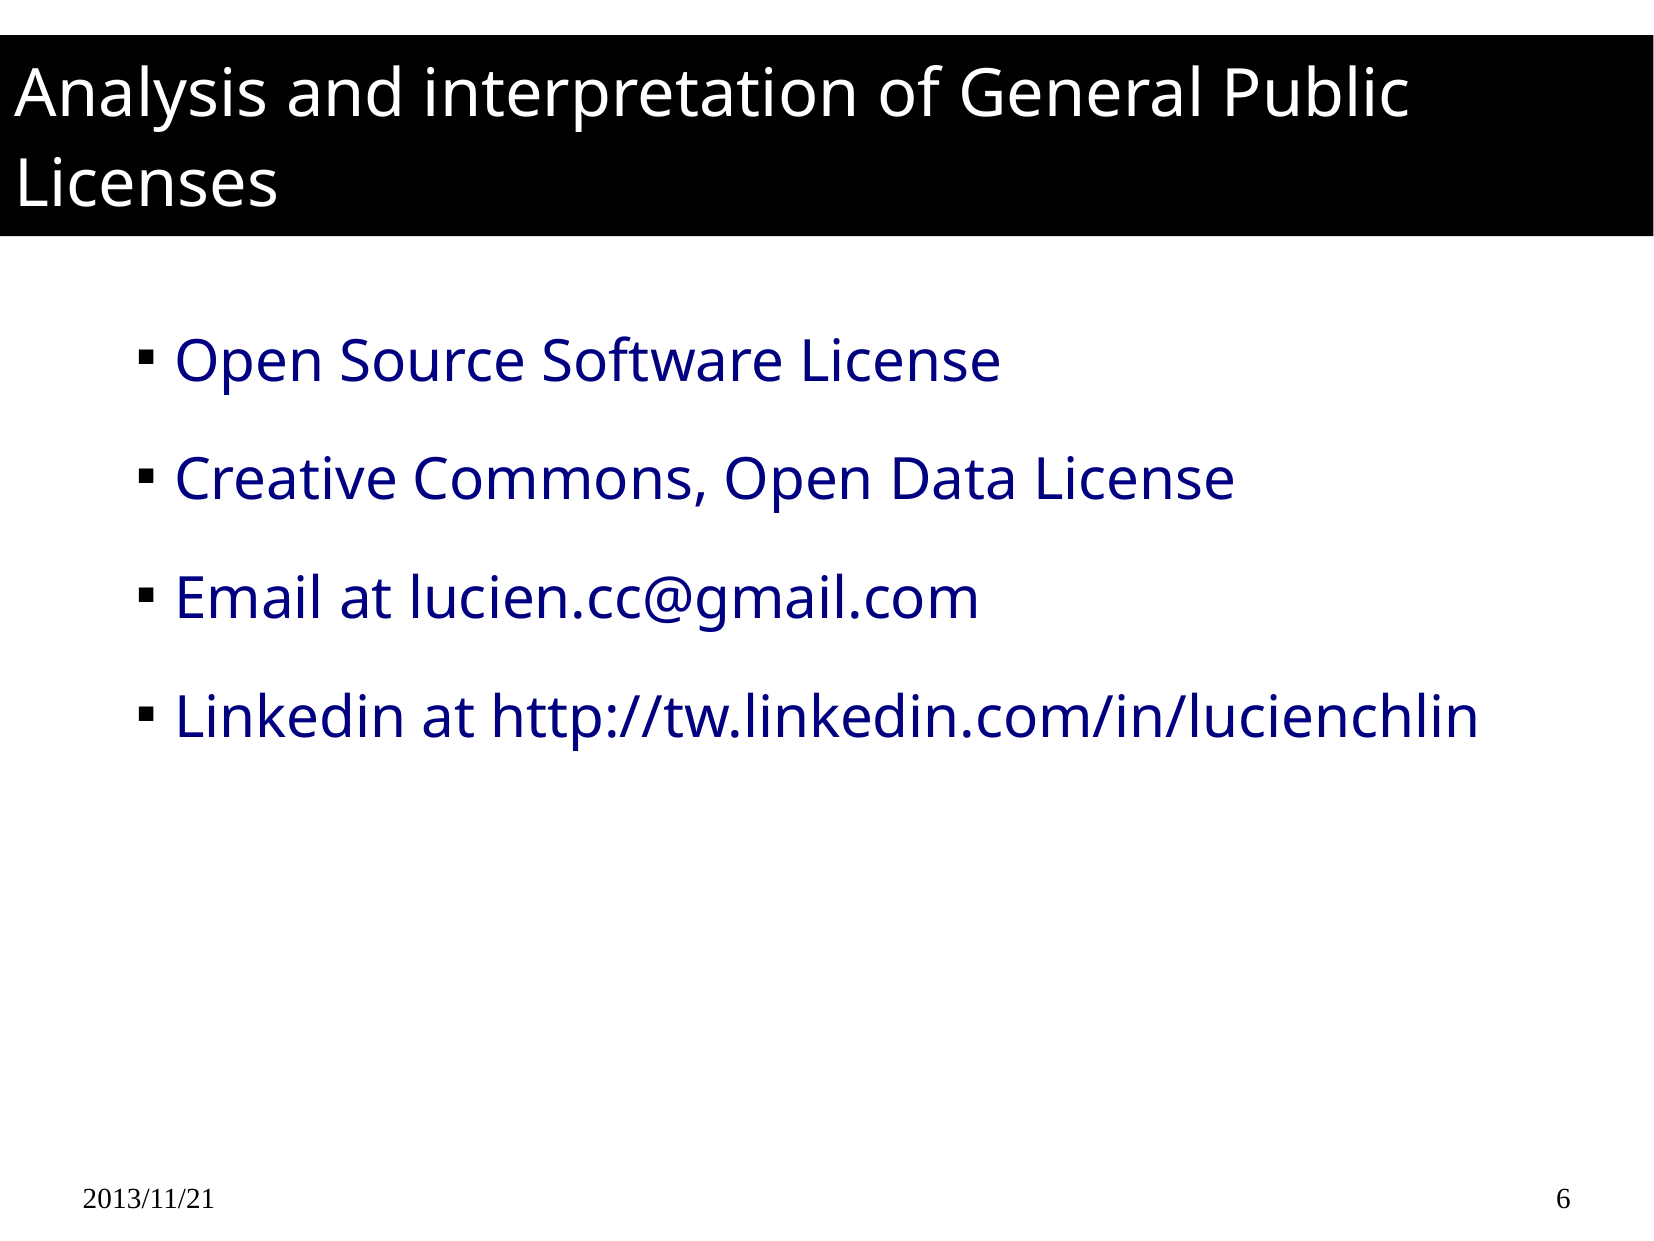

Analysis and interpretation of General Public Licenses
Open Source Software License
Creative Commons, Open Data License
Email at lucien.cc@gmail.com
Linkedin at http://tw.linkedin.com/in/lucienchlin
2013/11/21
6